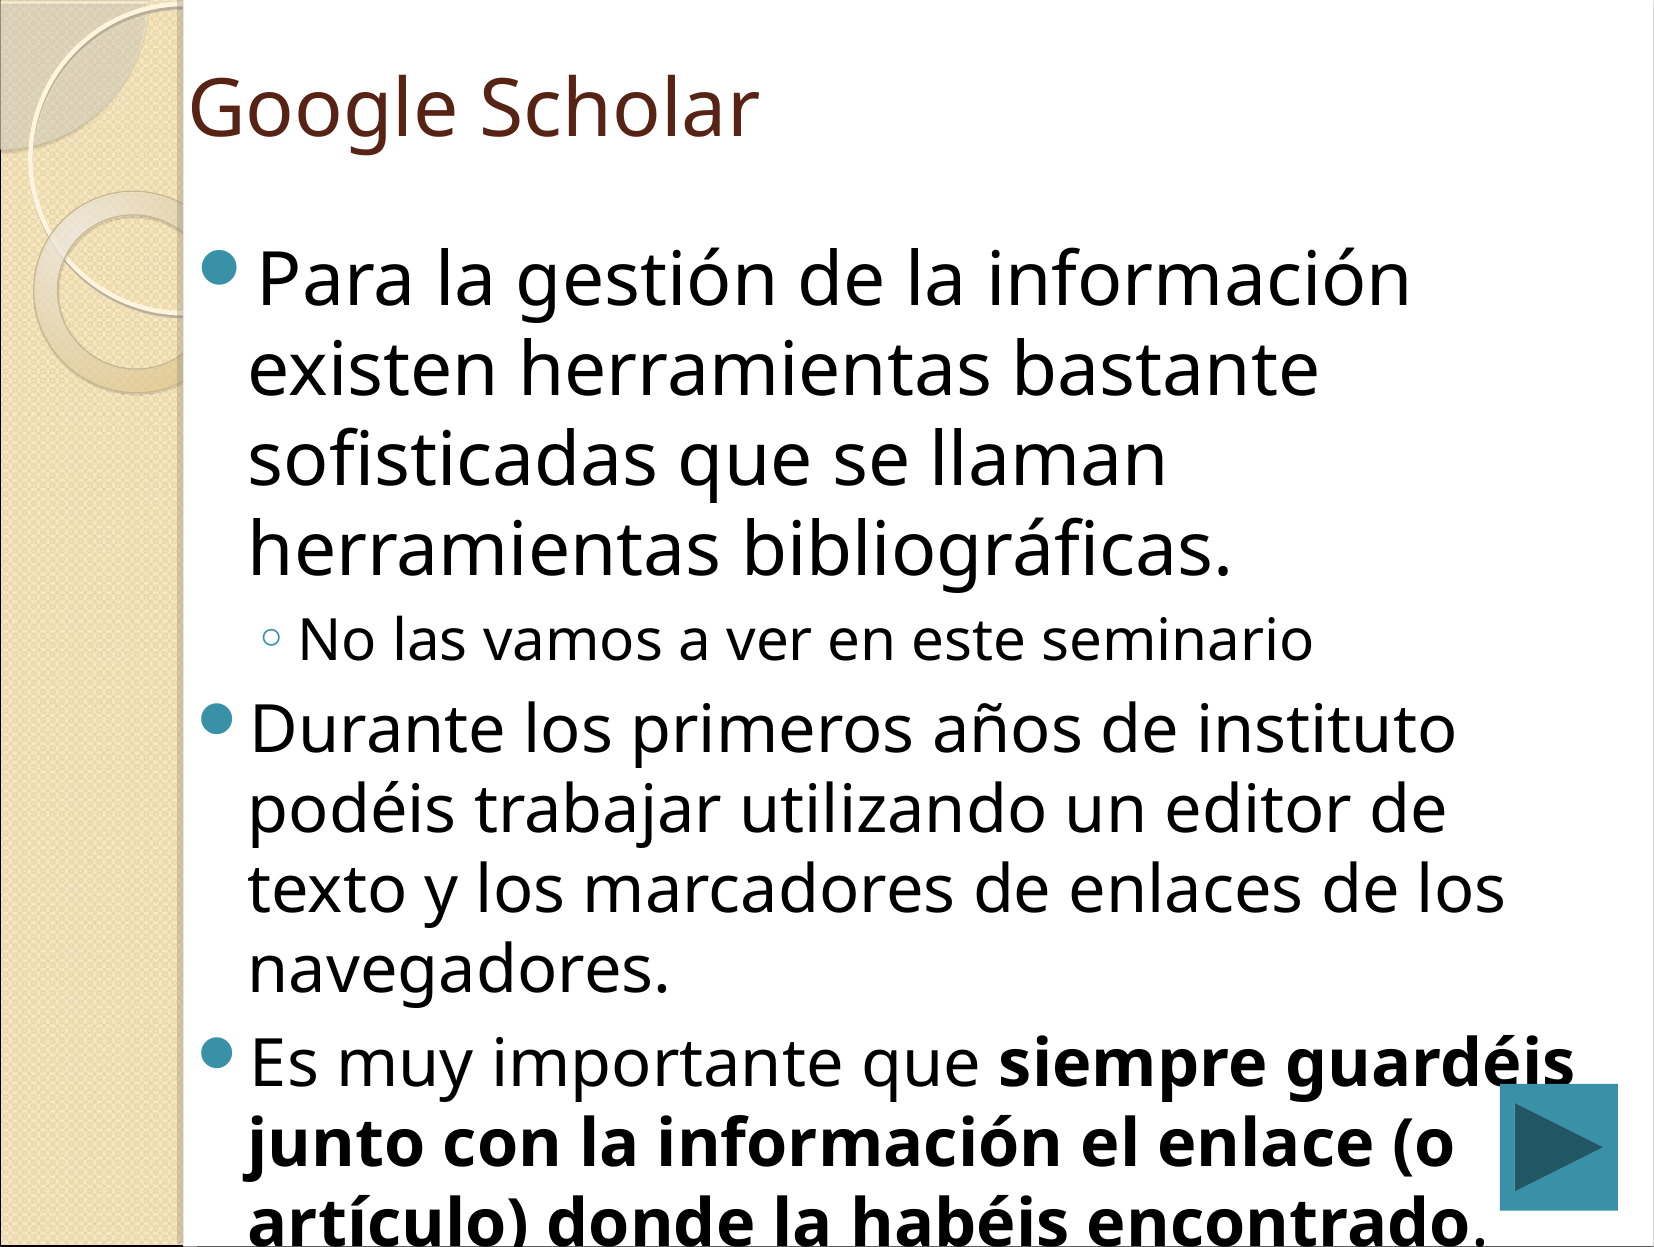

# Google Scholar
Para la gestión de la información existen herramientas bastante sofisticadas que se llaman herramientas bibliográficas.
No las vamos a ver en este seminario
Durante los primeros años de instituto podéis trabajar utilizando un editor de texto y los marcadores de enlaces de los navegadores.
Es muy importante que siempre guardéis junto con la información el enlace (o artículo) donde la habéis encontrado.